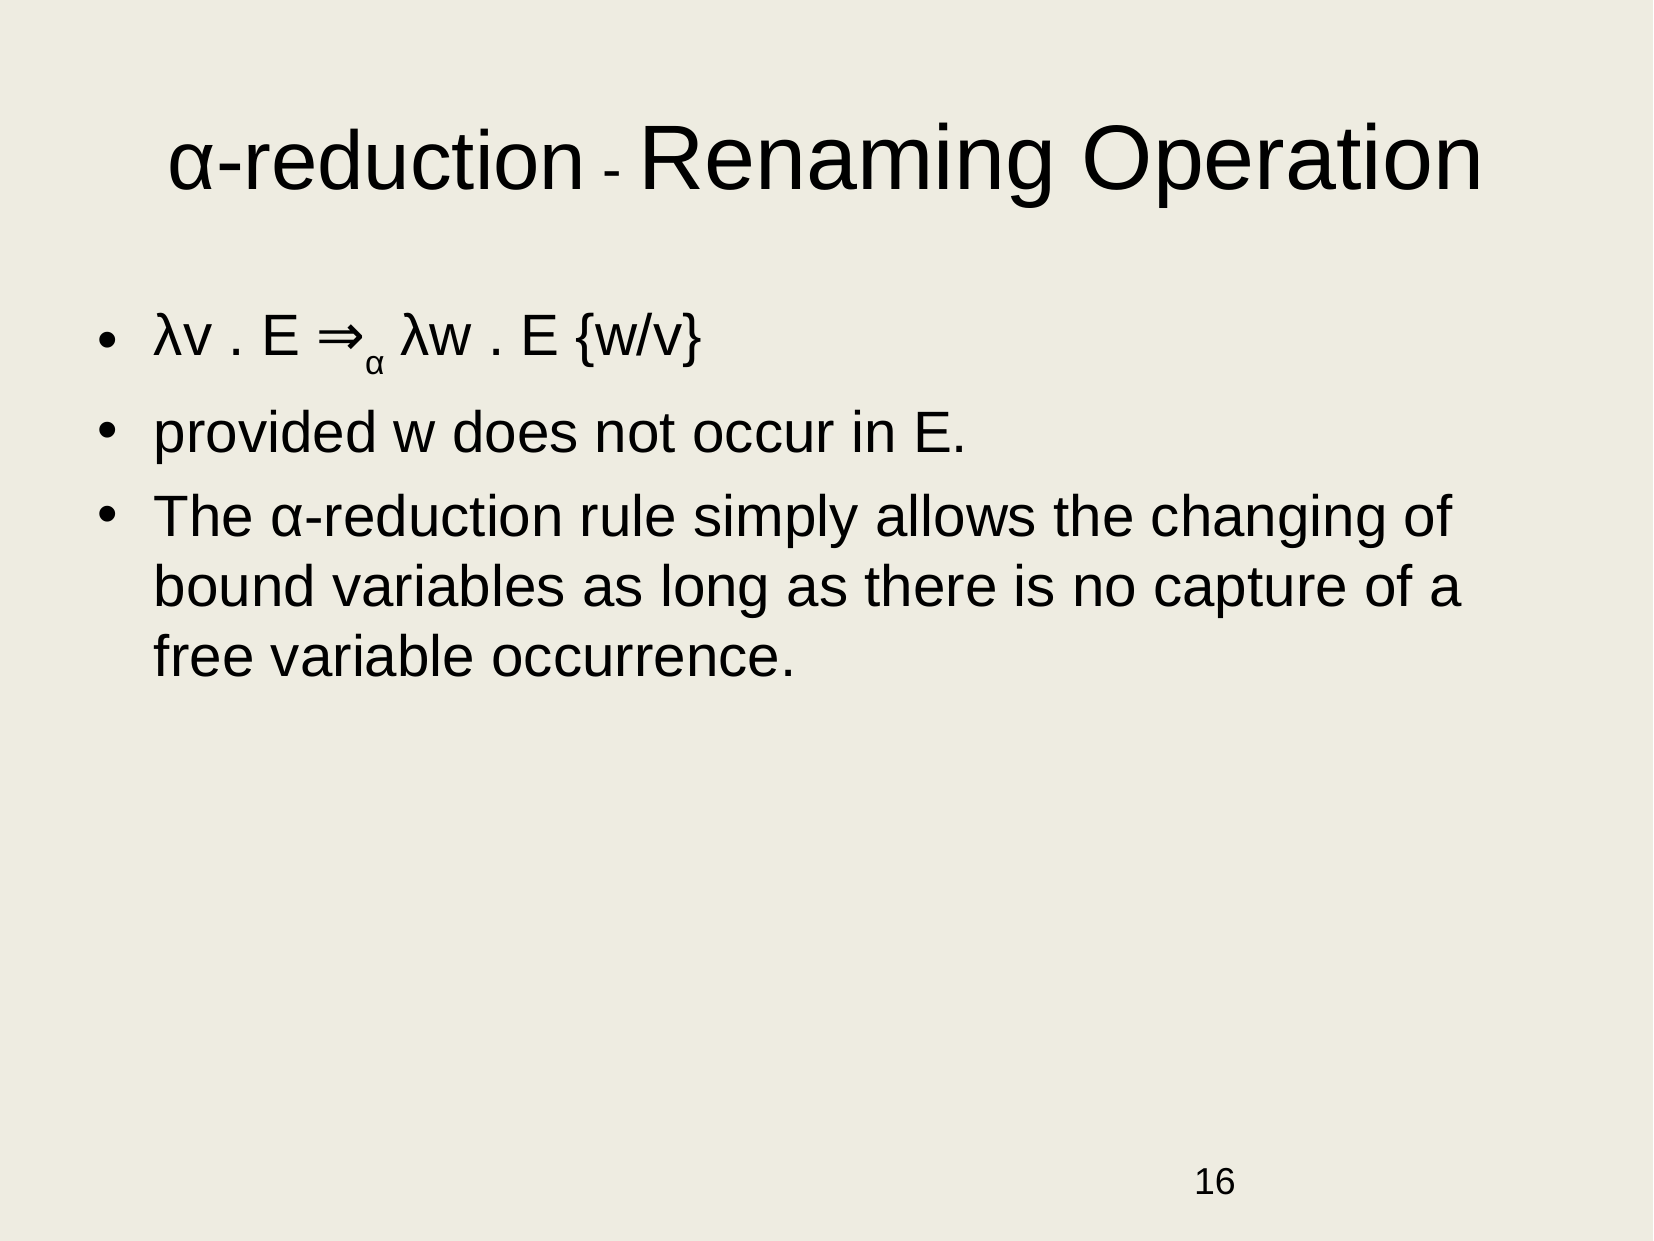

# α-reduction - Renaming Operation
λv . E ⇒α λw . E {w/v}
provided w does not occur in E.
The α-reduction rule simply allows the changing of bound variables as long as there is no capture of a free variable occurrence.